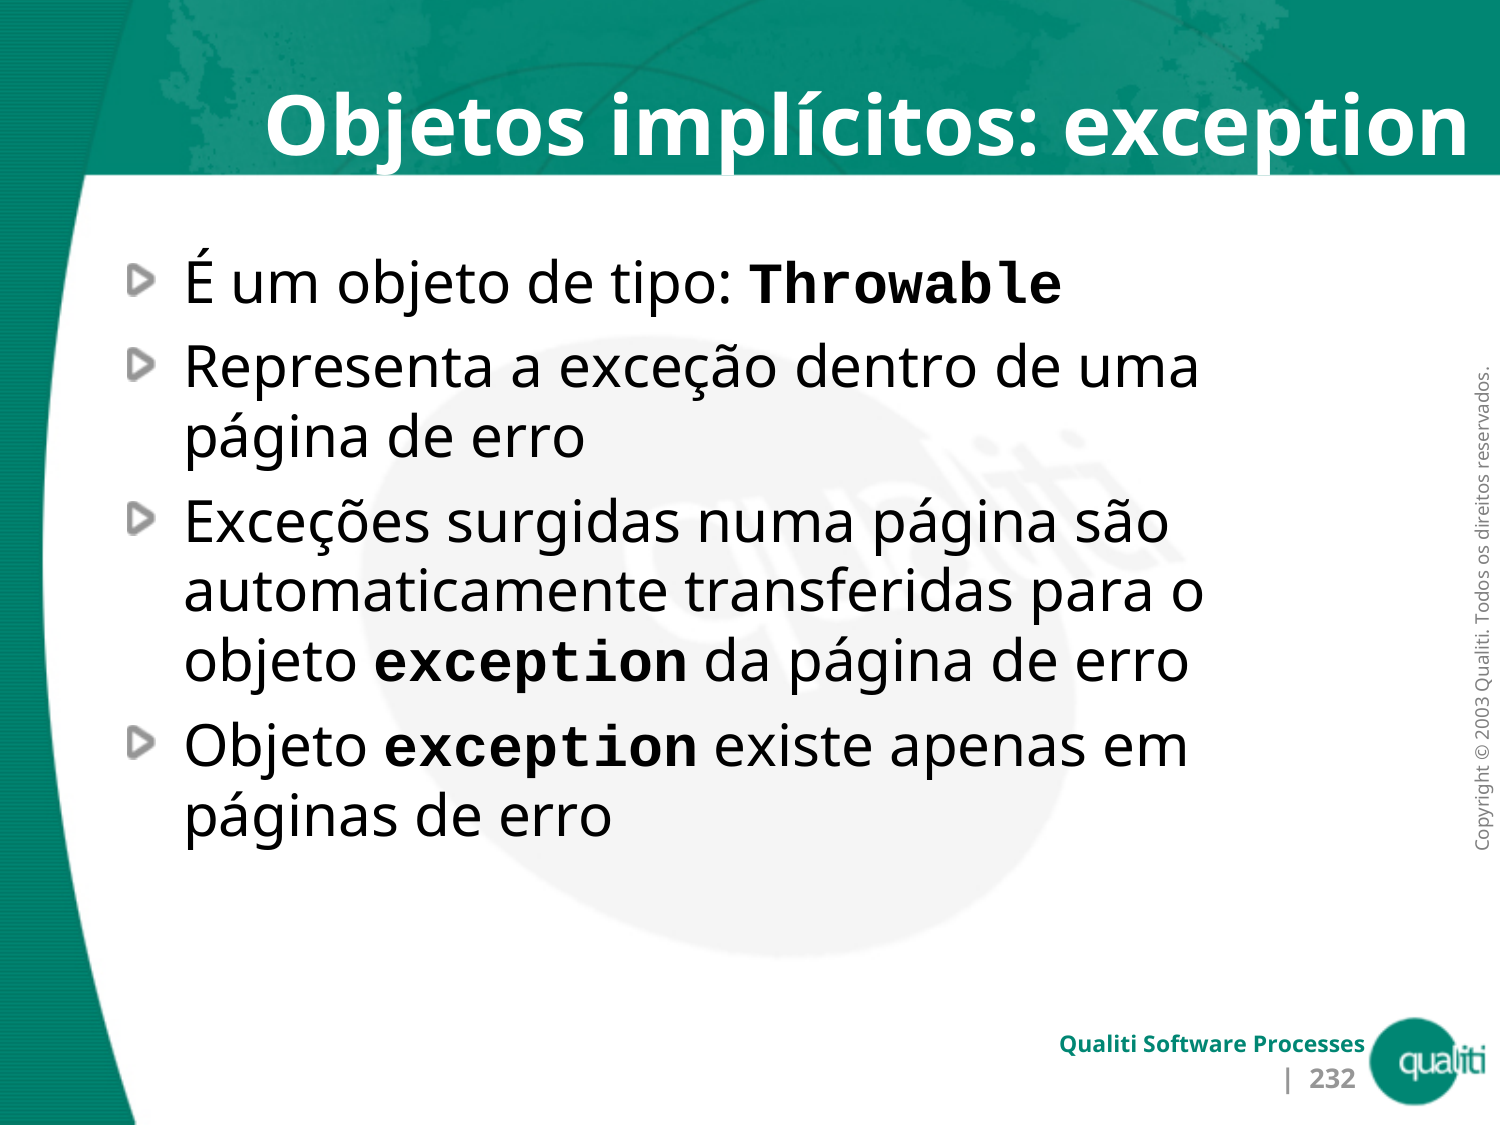

# Objetos implícitos: exception
É um objeto de tipo: Throwable
Representa a exceção dentro de uma página de erro
Exceções surgidas numa página são automaticamente transferidas para o objeto exception da página de erro
Objeto exception existe apenas em páginas de erro